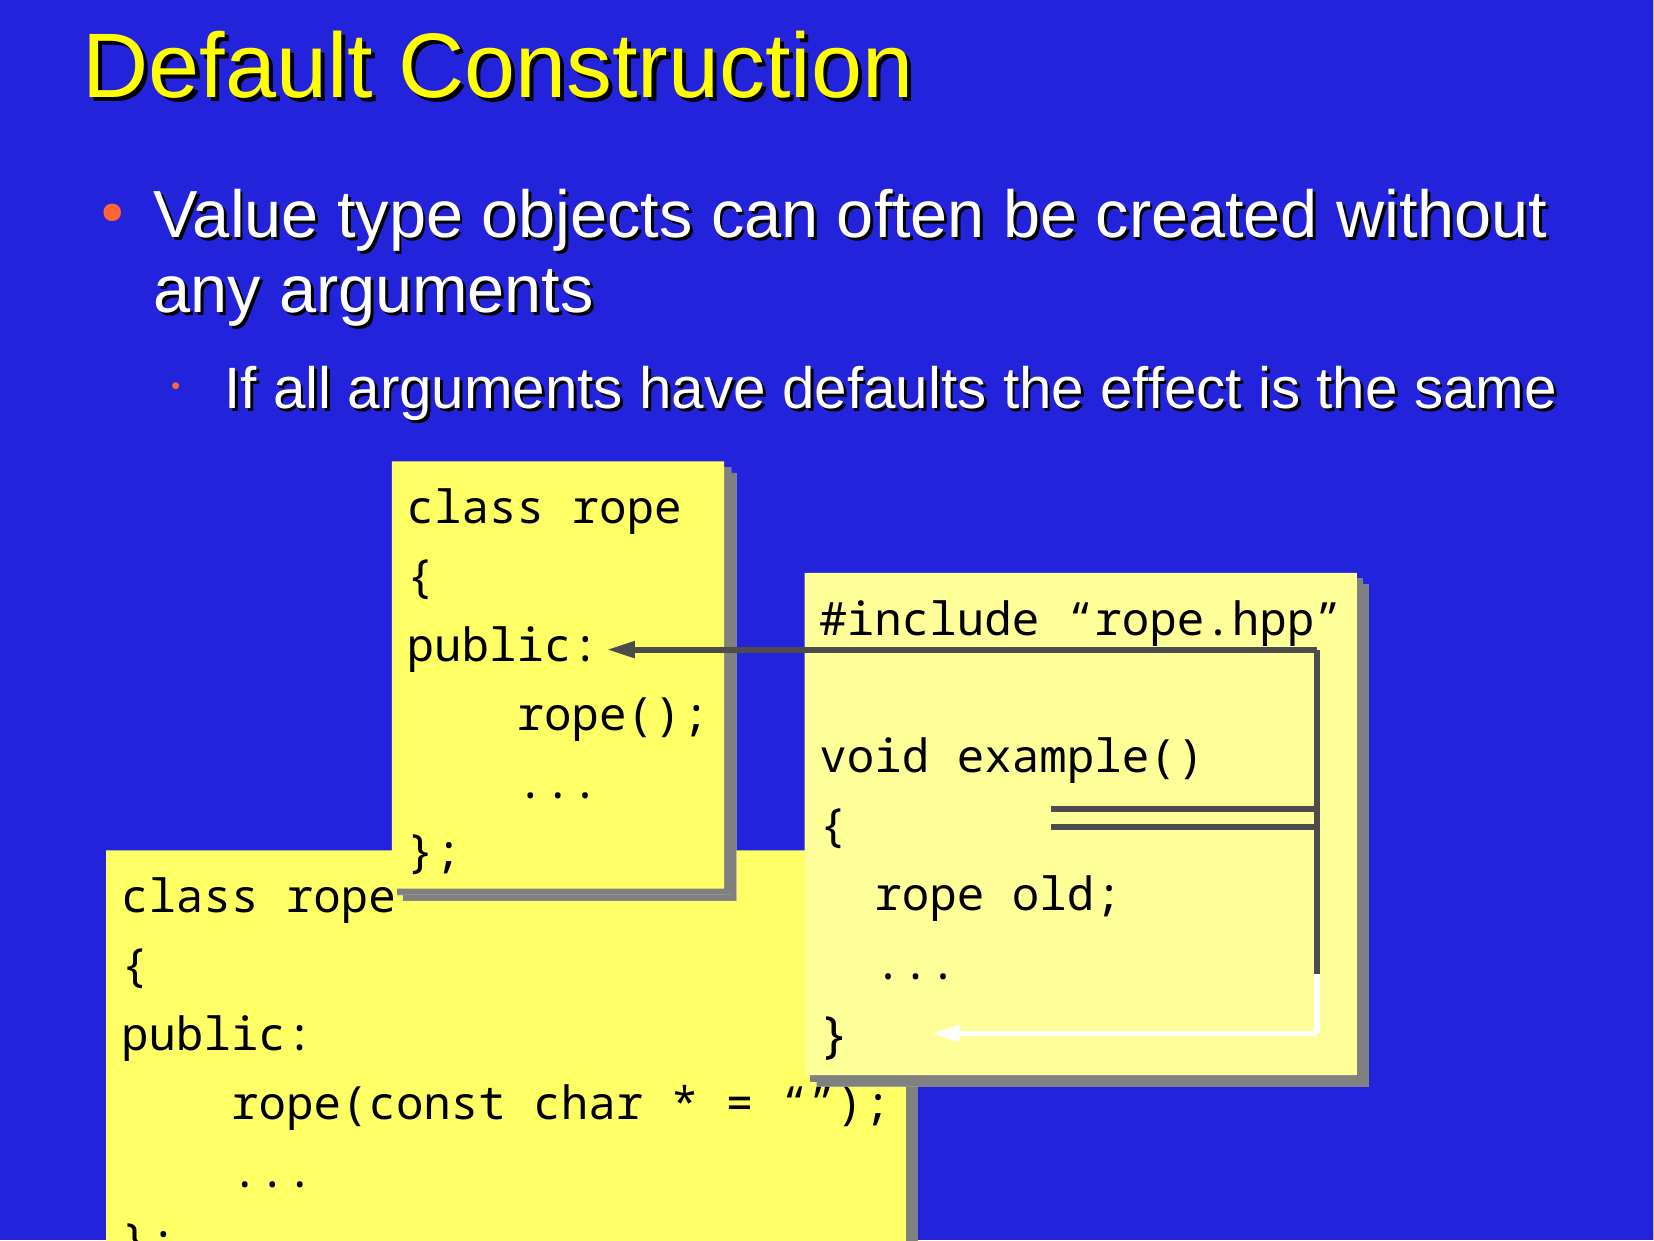

# Default Construction
Value type objects can often be created without any arguments
If all arguments have defaults the effect is the same
class rope
{
public:
 rope();
 ...
};
#include “rope.hpp”
void example()
{
 rope old;
 ...
}
class rope
{
public:
 rope(const char * = “”);
 ...
};